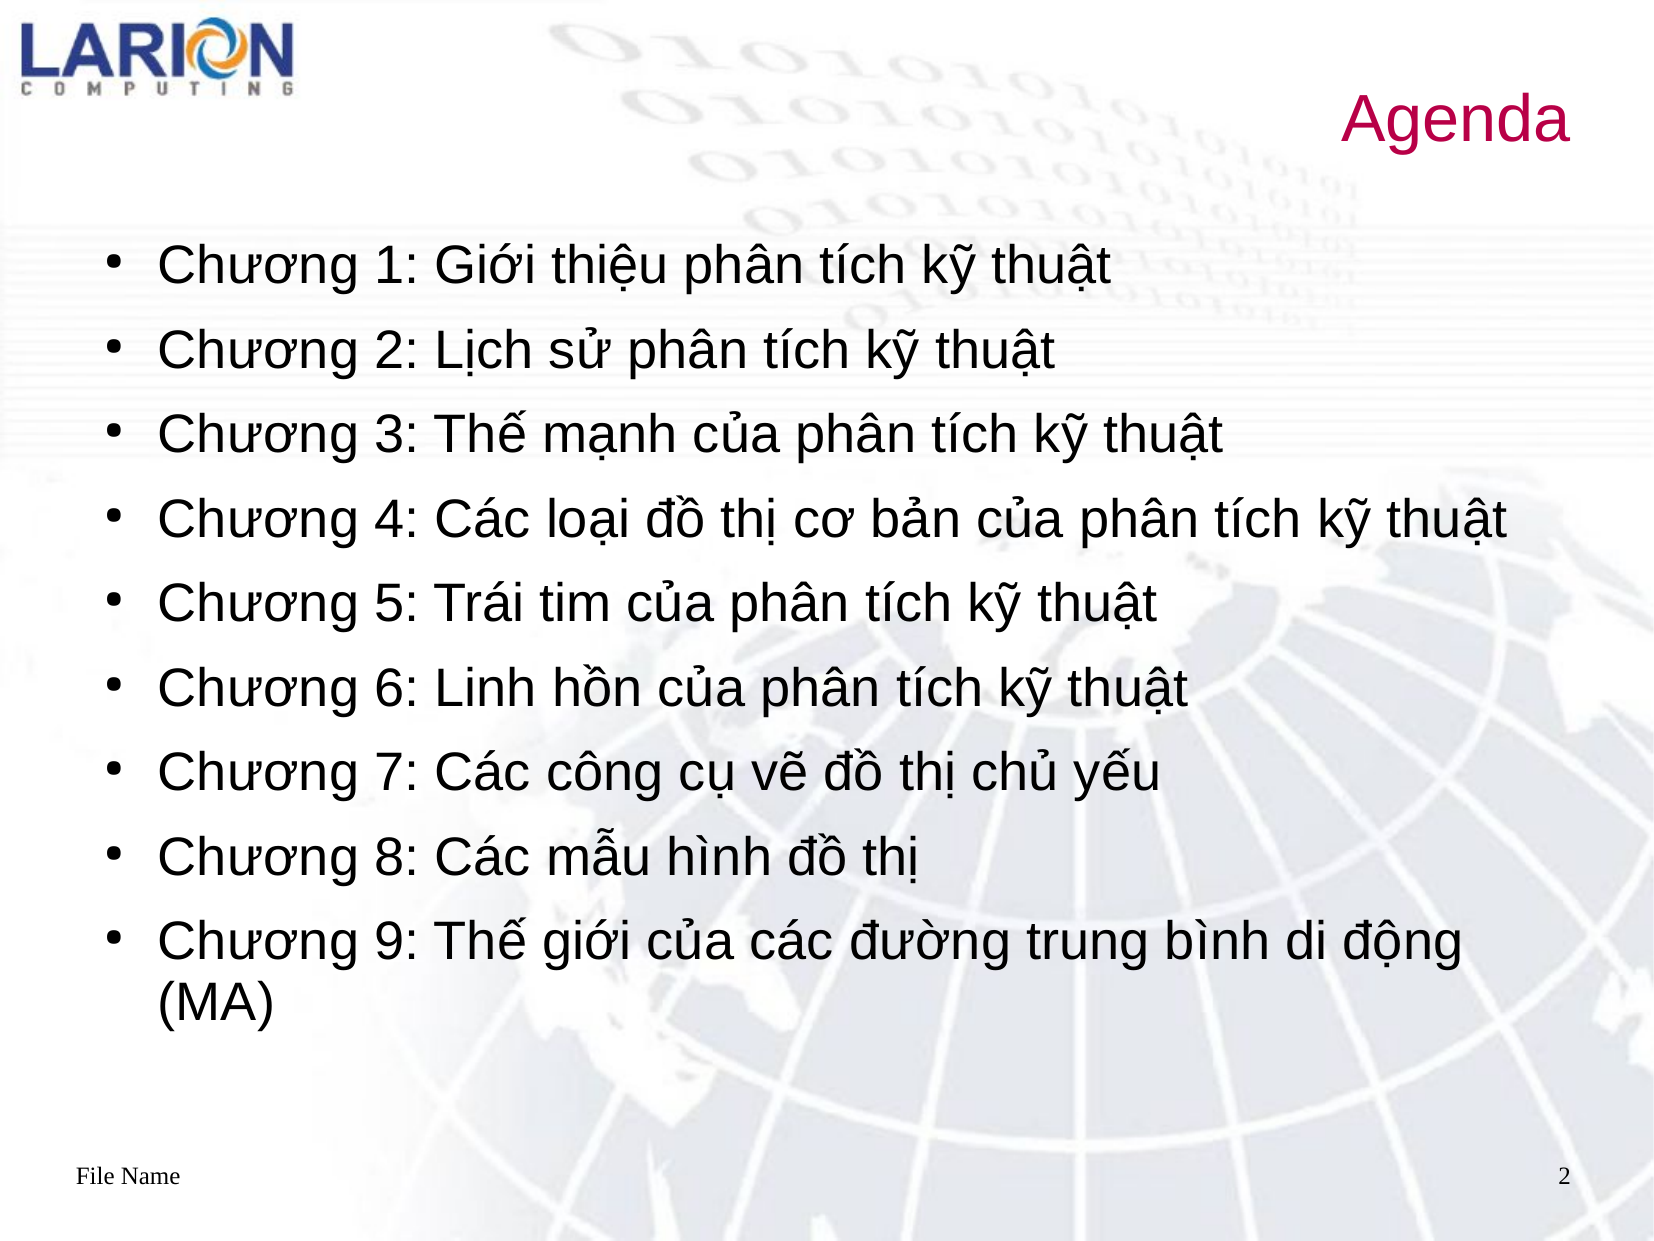

# Agenda
Chương 1: Giới thiệu phân tích kỹ thuật
Chương 2: Lịch sử phân tích kỹ thuật
Chương 3: Thế mạnh của phân tích kỹ thuật
Chương 4: Các loại đồ thị cơ bản của phân tích kỹ thuật
Chương 5: Trái tim của phân tích kỹ thuật
Chương 6: Linh hồn của phân tích kỹ thuật
Chương 7: Các công cụ vẽ đồ thị chủ yếu
Chương 8: Các mẫu hình đồ thị
Chương 9: Thế giới của các đường trung bình di động (MA)
File Name
2